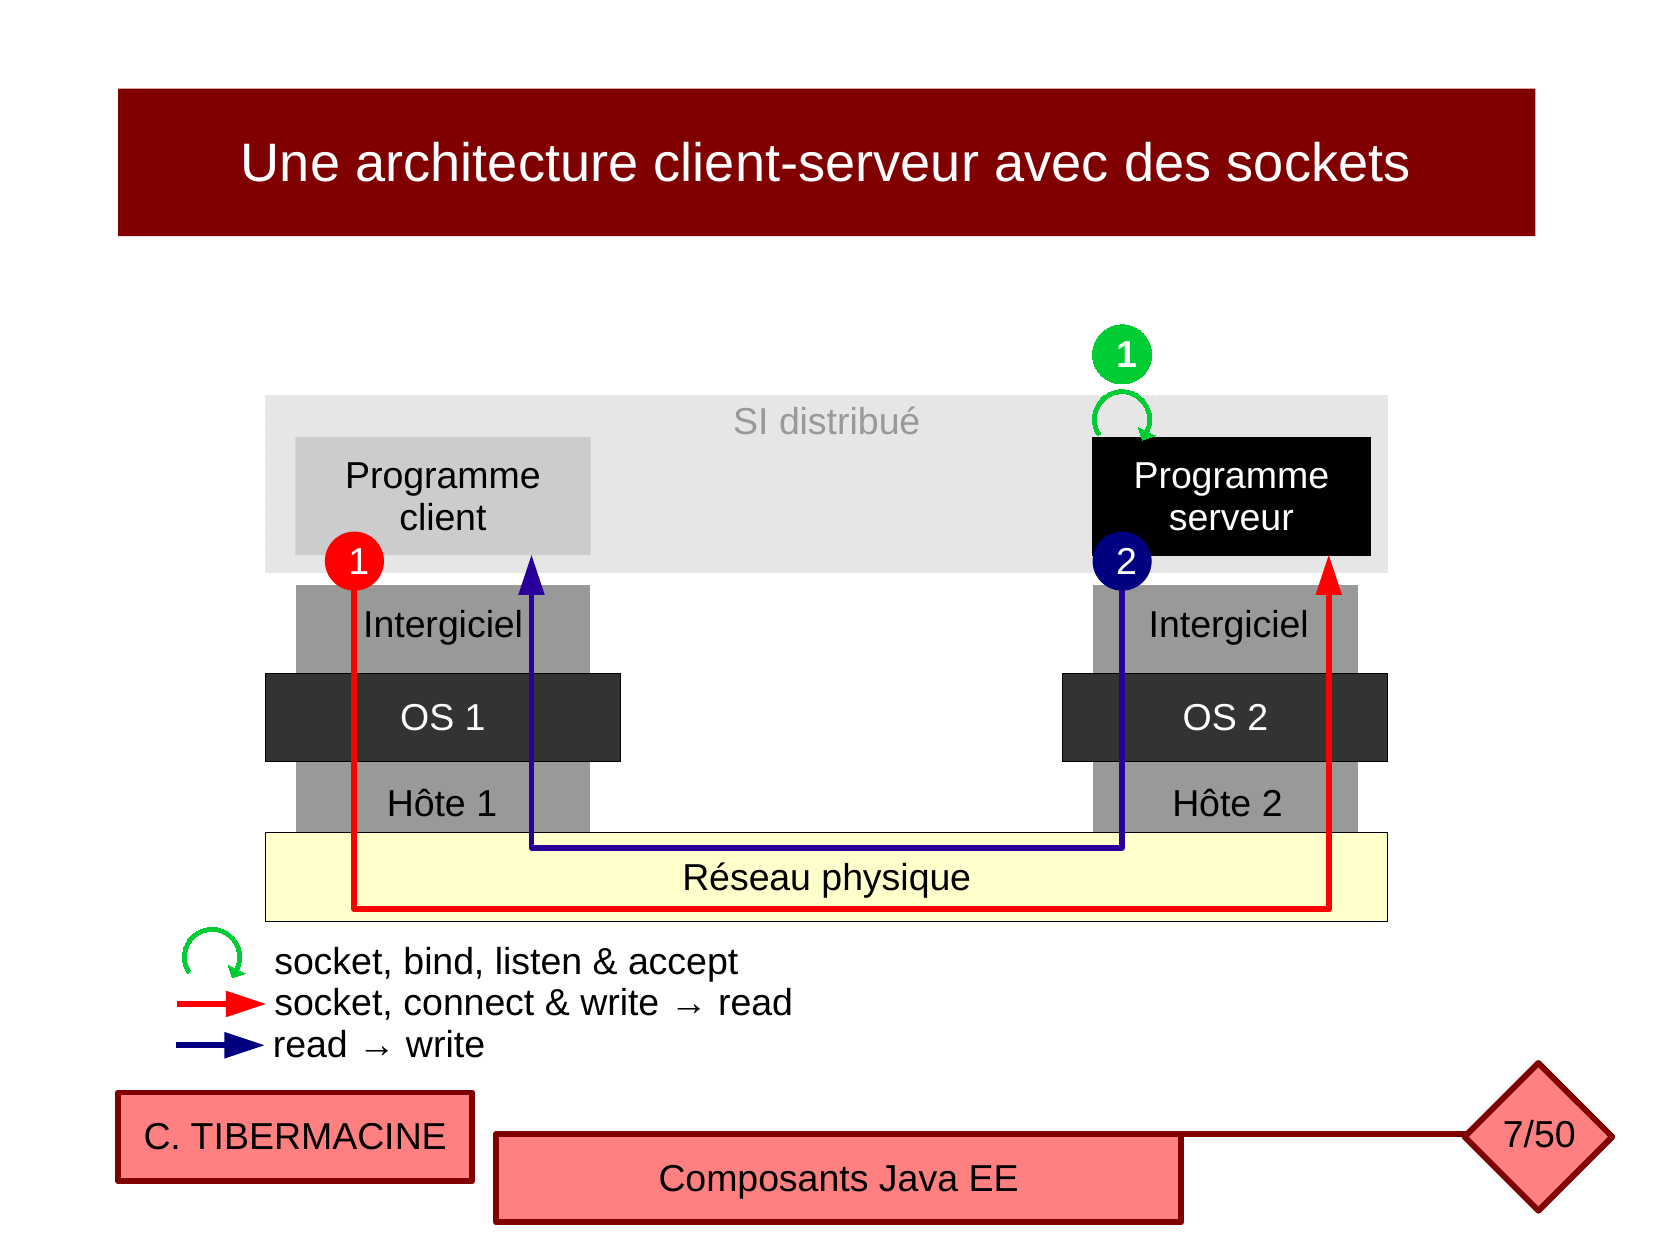

Une architecture client-serveur avec des sockets
1
1
SI distribué
Programme
client
Programme
serveur
1
2
Intergiciel
Intergiciel
OS 1
OS 2
Hôte 1
Hôte 2
Réseau physique
socket, bind, listen & accept
socket, connect & write → read
read → write
C. TIBERMACINE
Composants Java EE